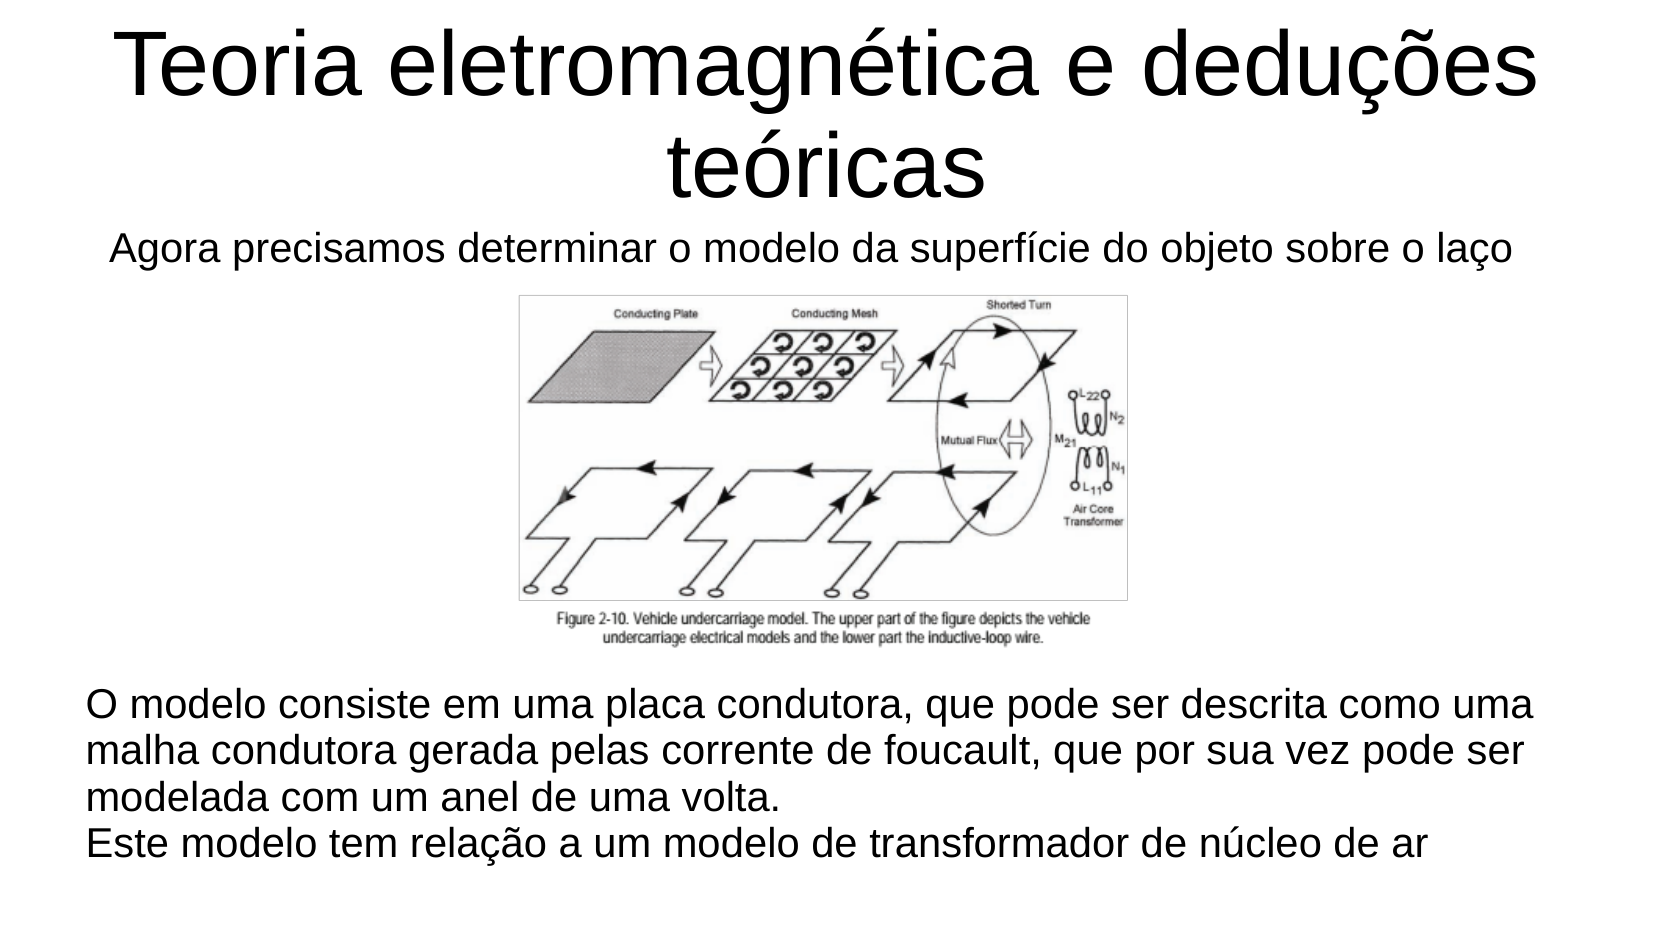

# Teoria eletromagnética e deduções teóricas
Agora precisamos determinar o modelo da superfície do objeto sobre o laço
O modelo consiste em uma placa condutora, que pode ser descrita como uma malha condutora gerada pelas corrente de foucault, que por sua vez pode ser modelada com um anel de uma volta.
Este modelo tem relação a um modelo de transformador de núcleo de ar